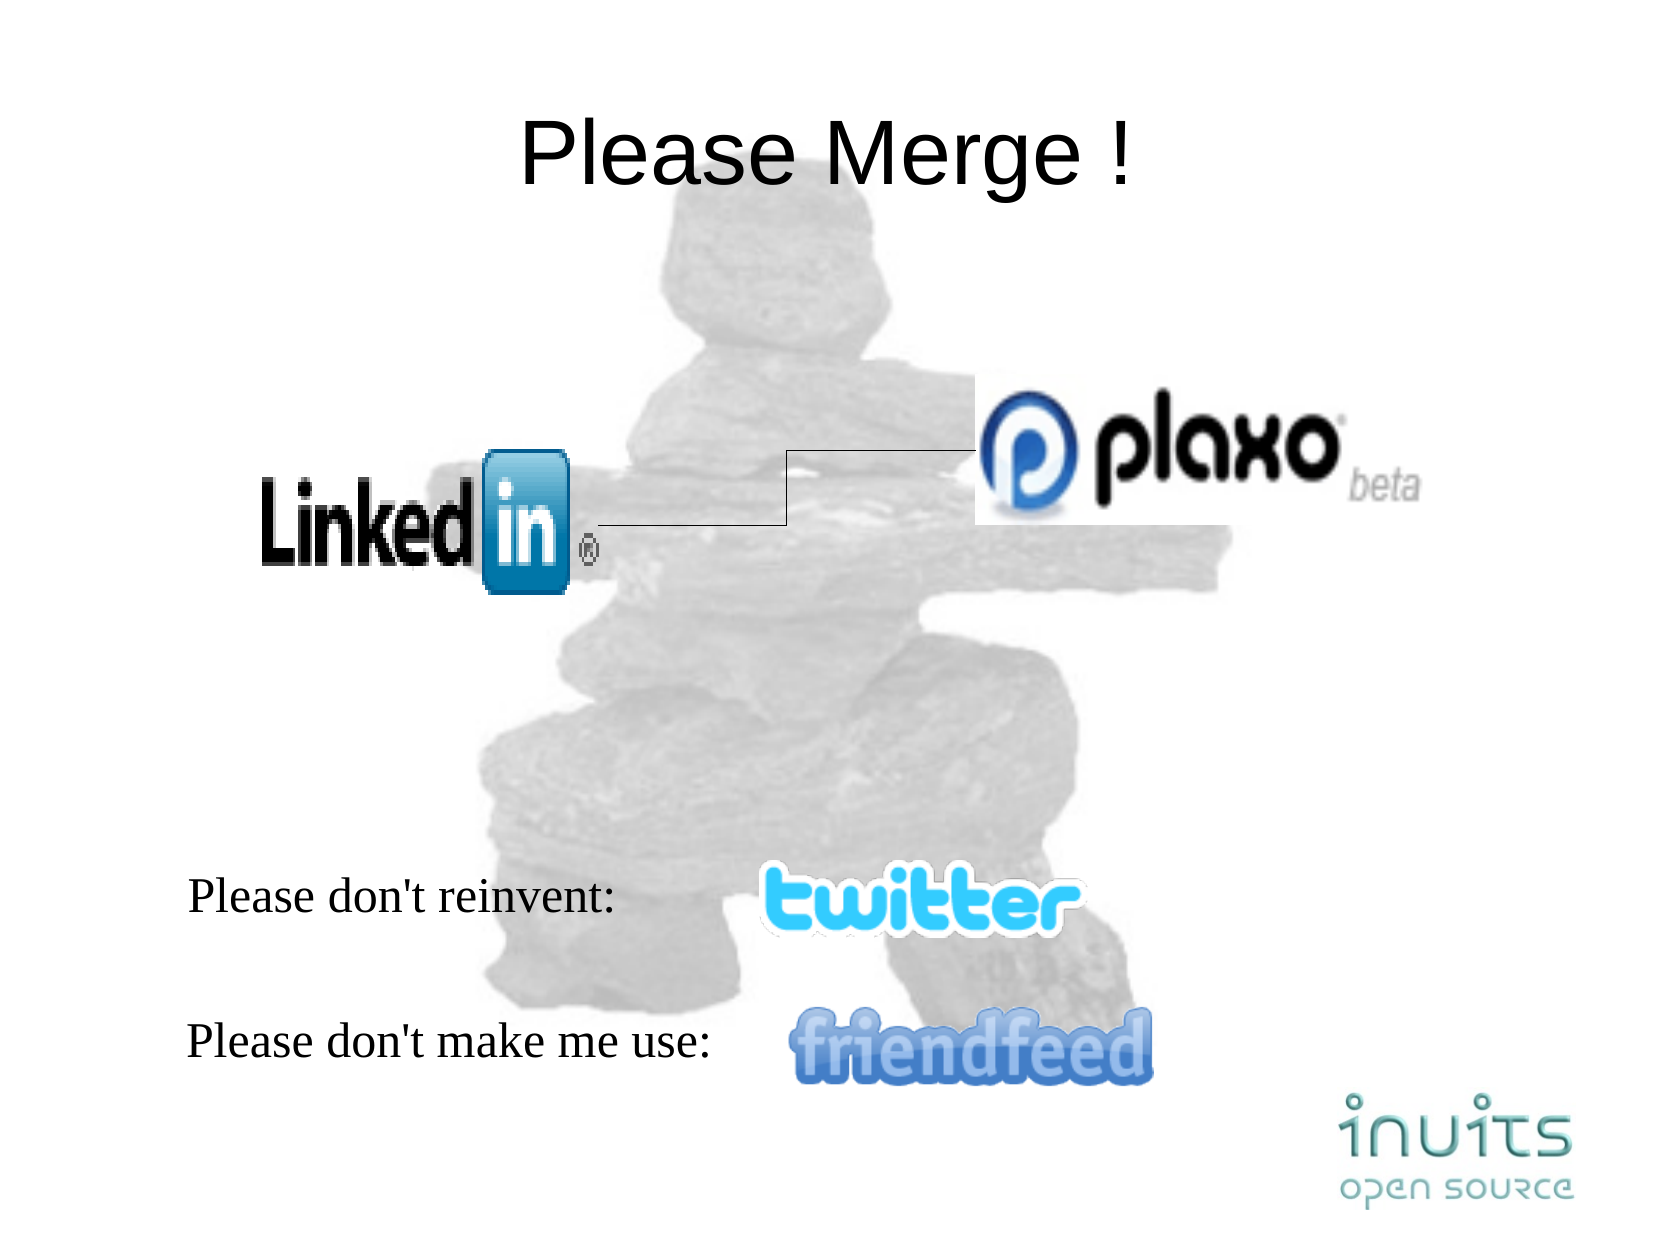

# Please Merge !
Please don't reinvent:
Please don't make me use: